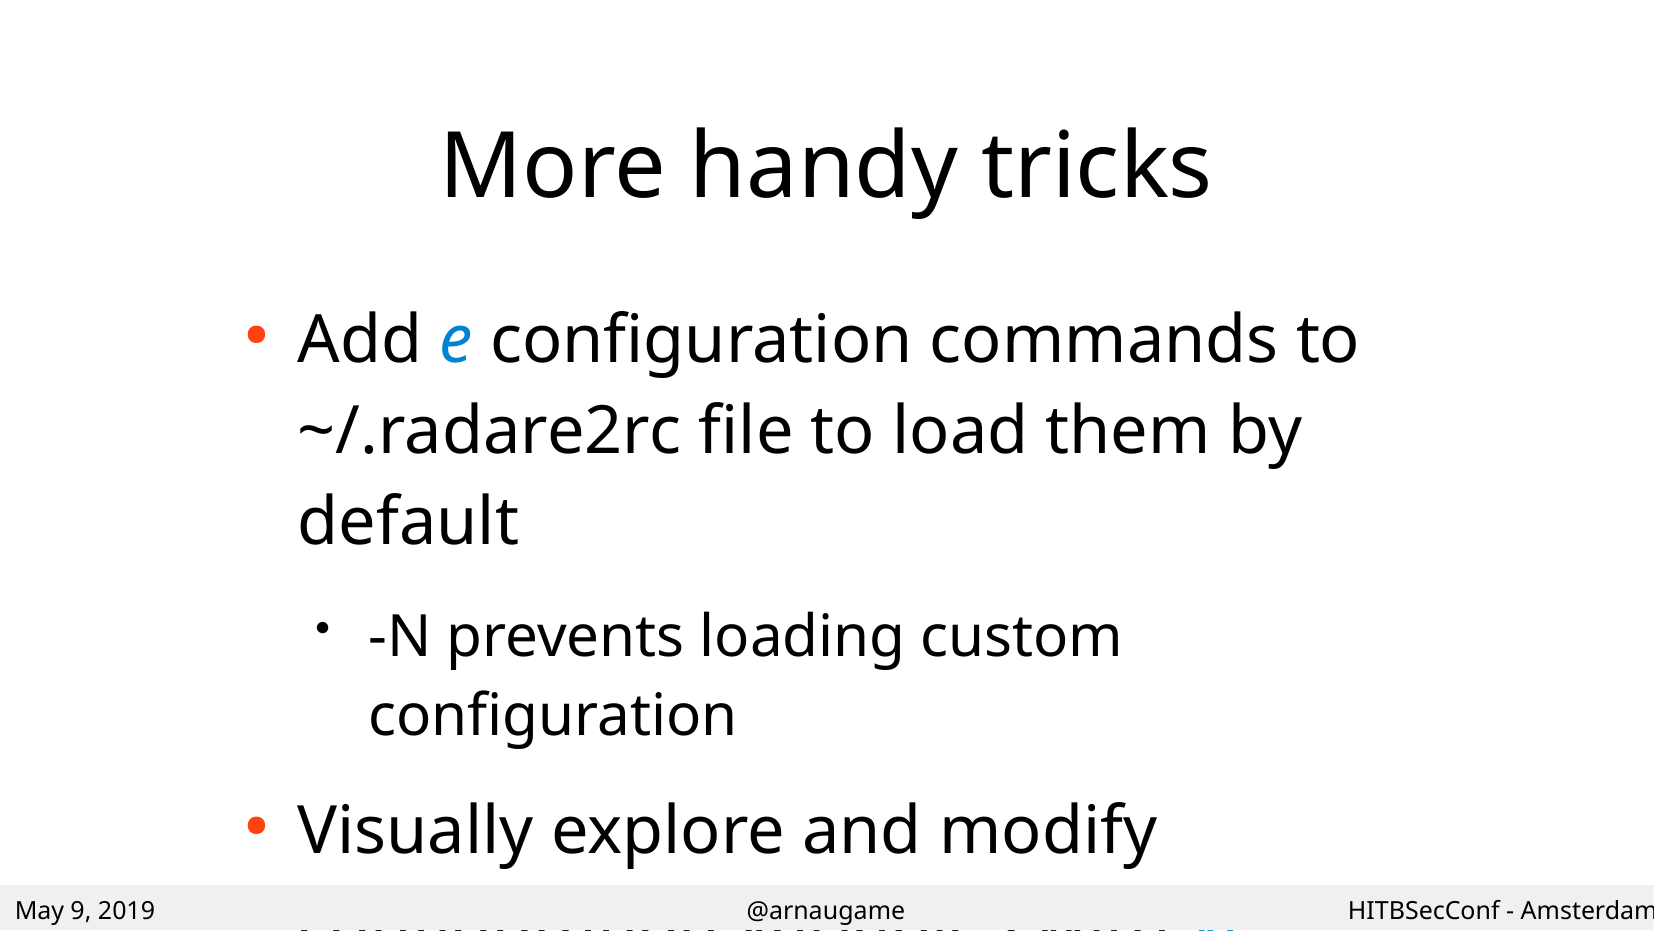

# More handy tricks
Add e configuration commands to ~/.radare2rc file to load them by default
-N prevents loading custom configuration
Visually explore and modify configuration variables with Ve
May 9, 2019
@arnaugamez
HITBSecConf - Amsterdam